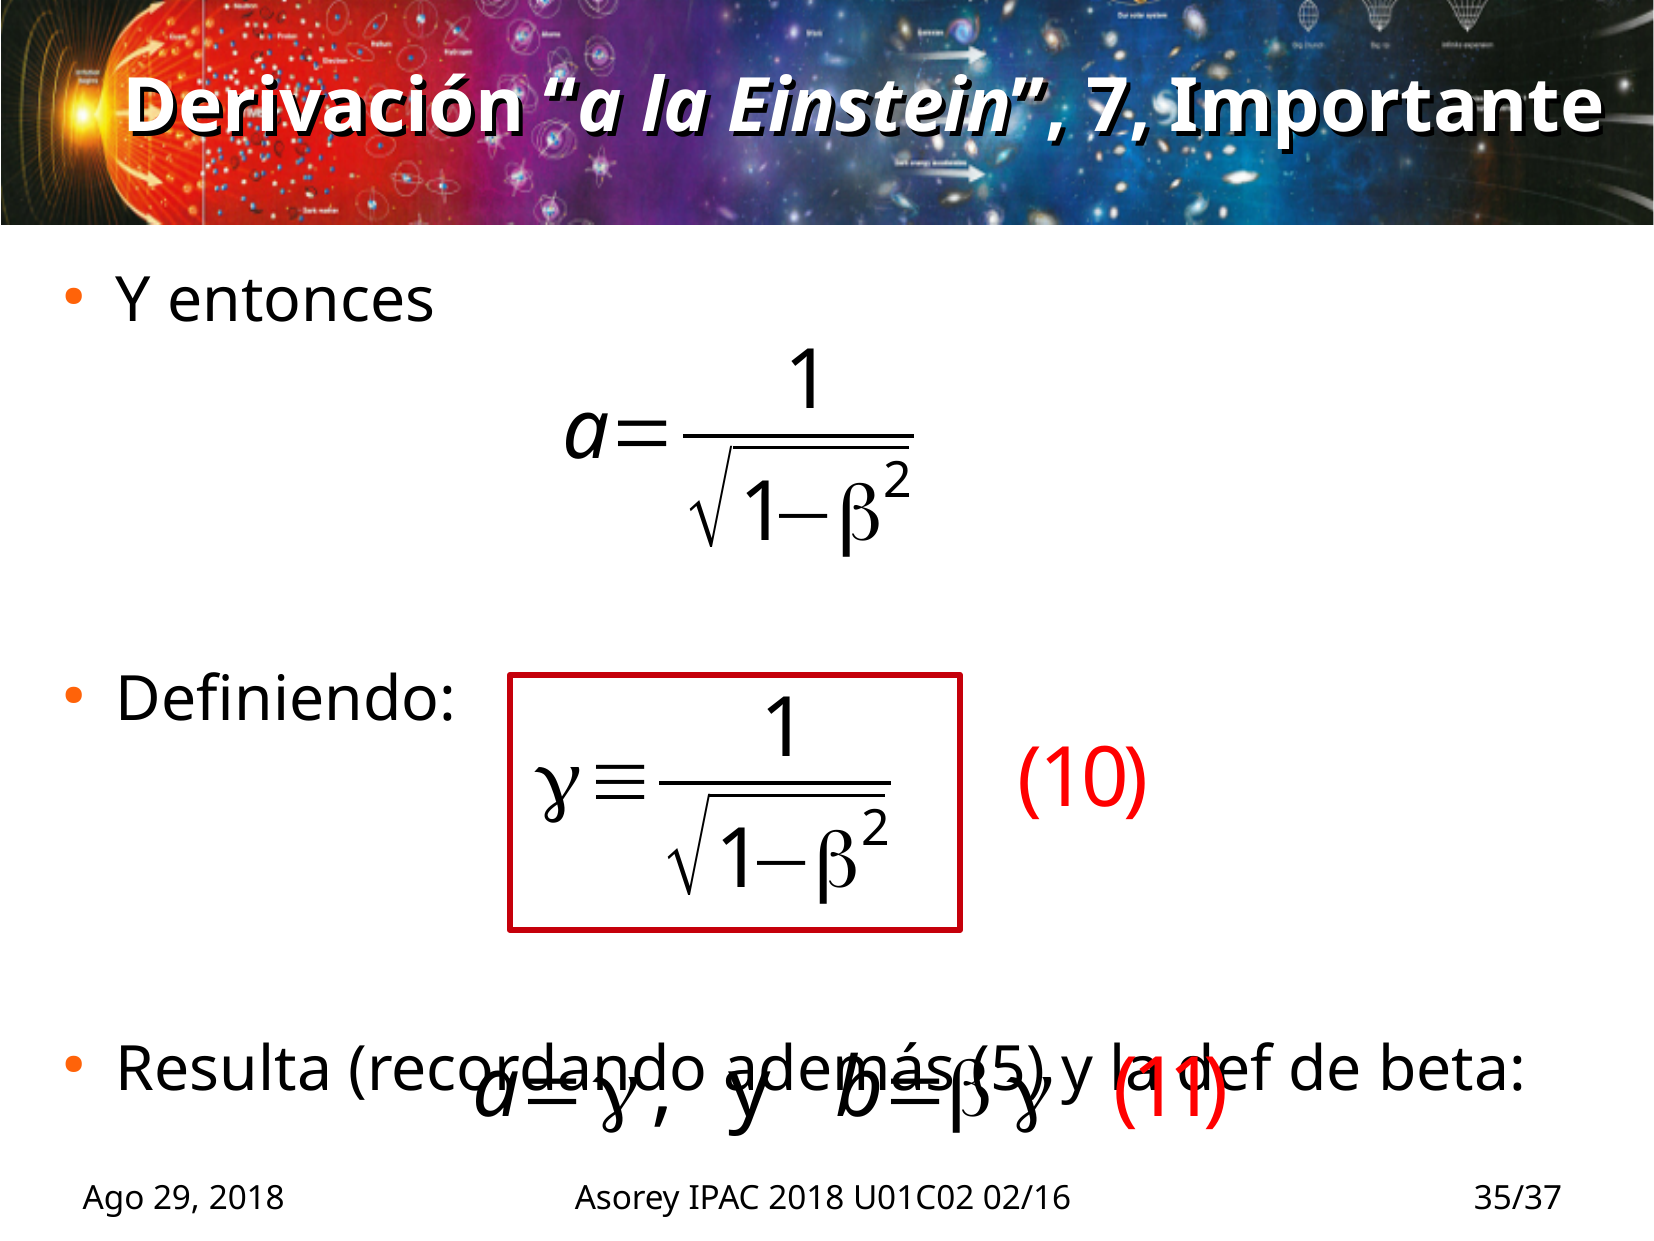

# Derivación “a la Einstein”, 7, Importante
Y entonces
Definiendo:
Resulta (recordando además (5) y la def de beta:
Ago 29, 2018
Asorey IPAC 2018 U01C02 02/16
35